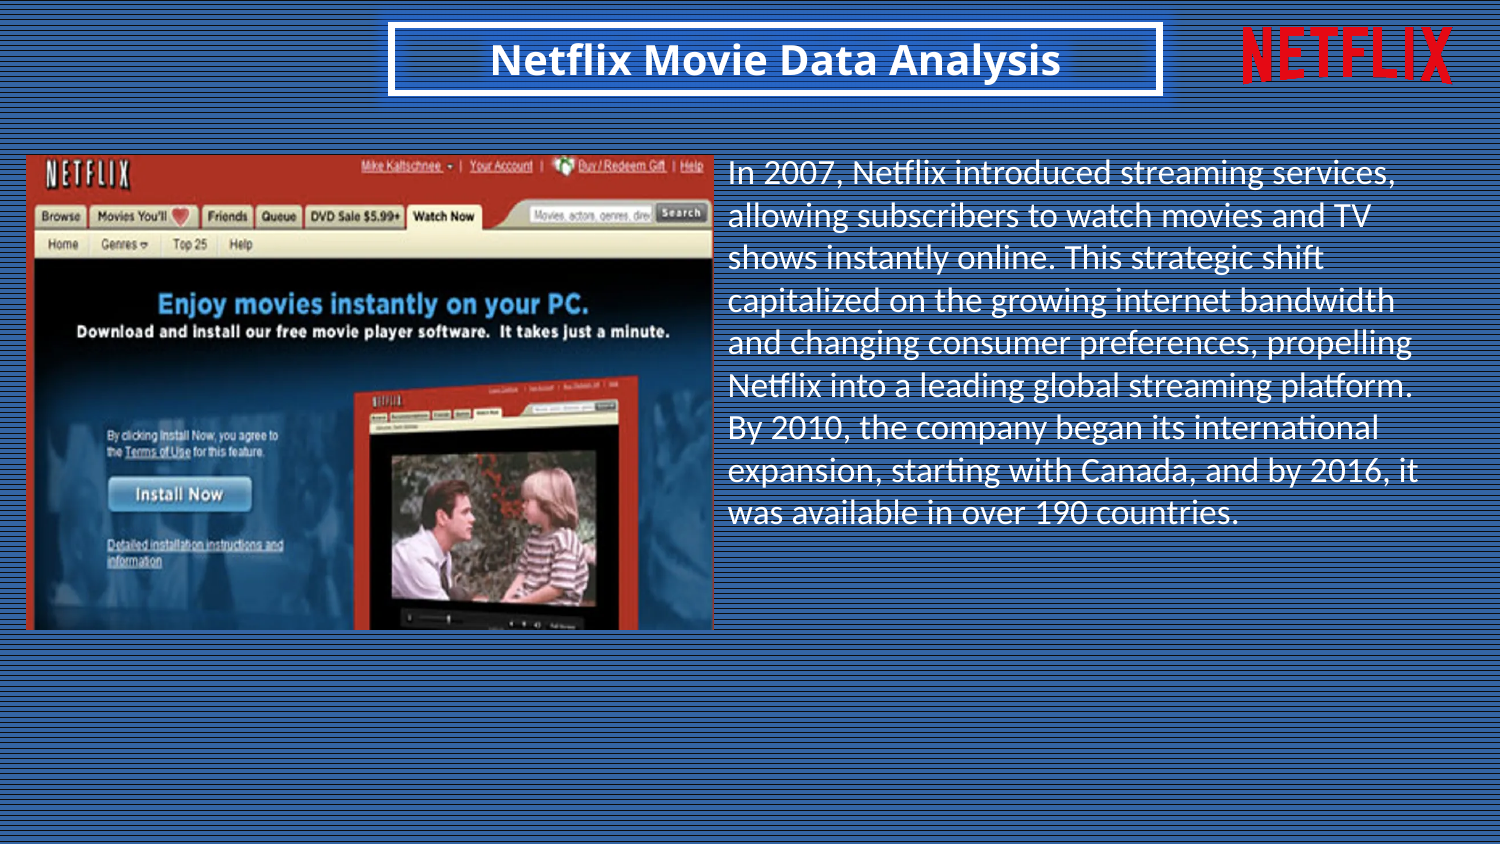

Netflix Movie Data Analysis
In 2007, Netflix introduced streaming services, allowing subscribers to watch movies and TV shows instantly online. This strategic shift capitalized on the growing internet bandwidth and changing consumer preferences, propelling Netflix into a leading global streaming platform. By 2010, the company began its international expansion, starting with Canada, and by 2016, it was available in over 190 countries.